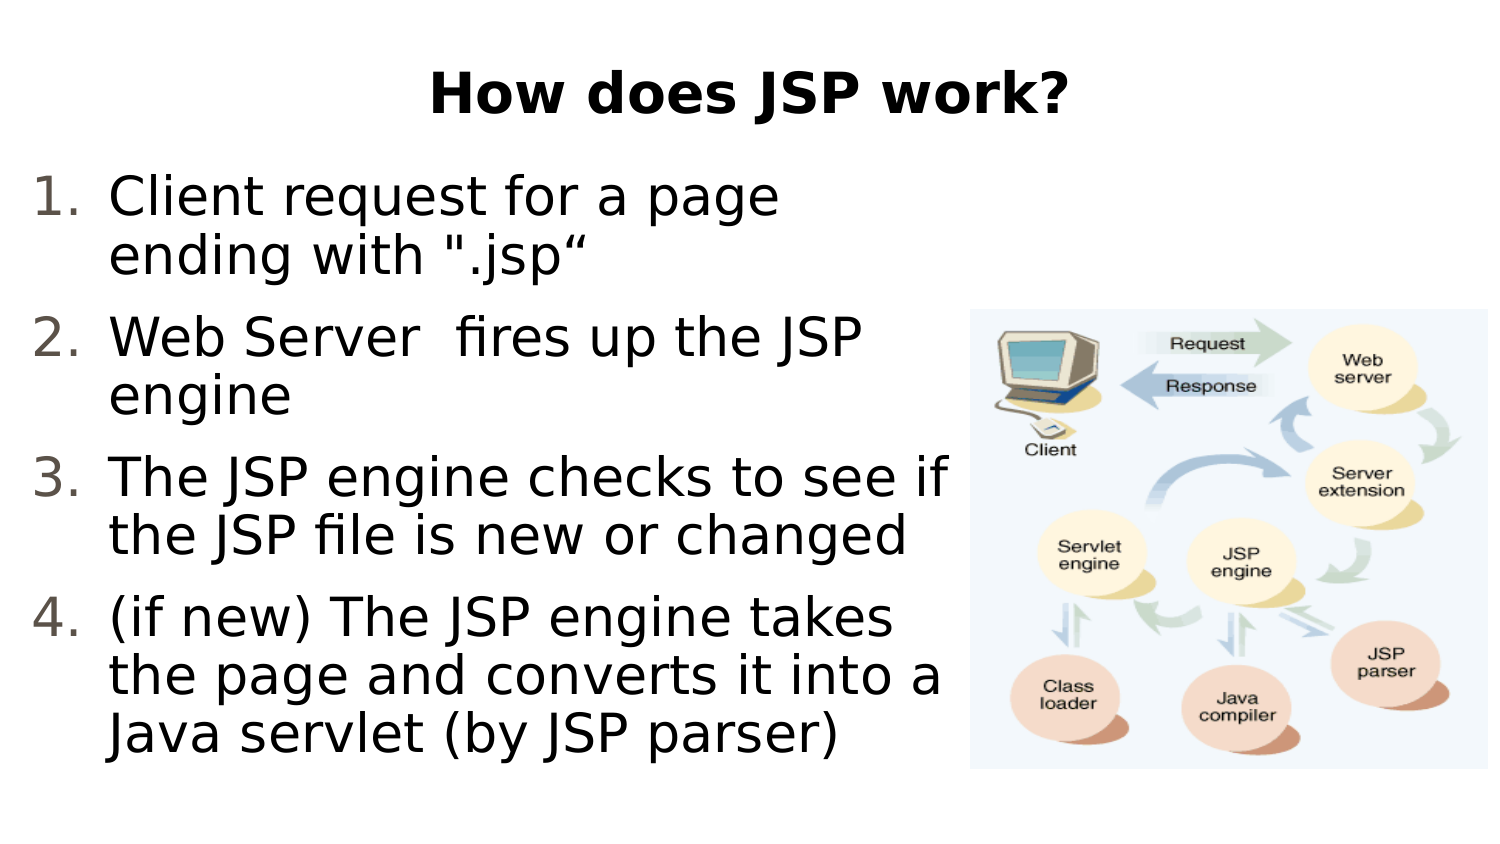

# How does JSP work?
Client request for a page ending with ".jsp“
Web Server fires up the JSP engine
The JSP engine checks to see if the JSP file is new or changed
(if new) The JSP engine takes the page and converts it into a Java servlet (by JSP parser)